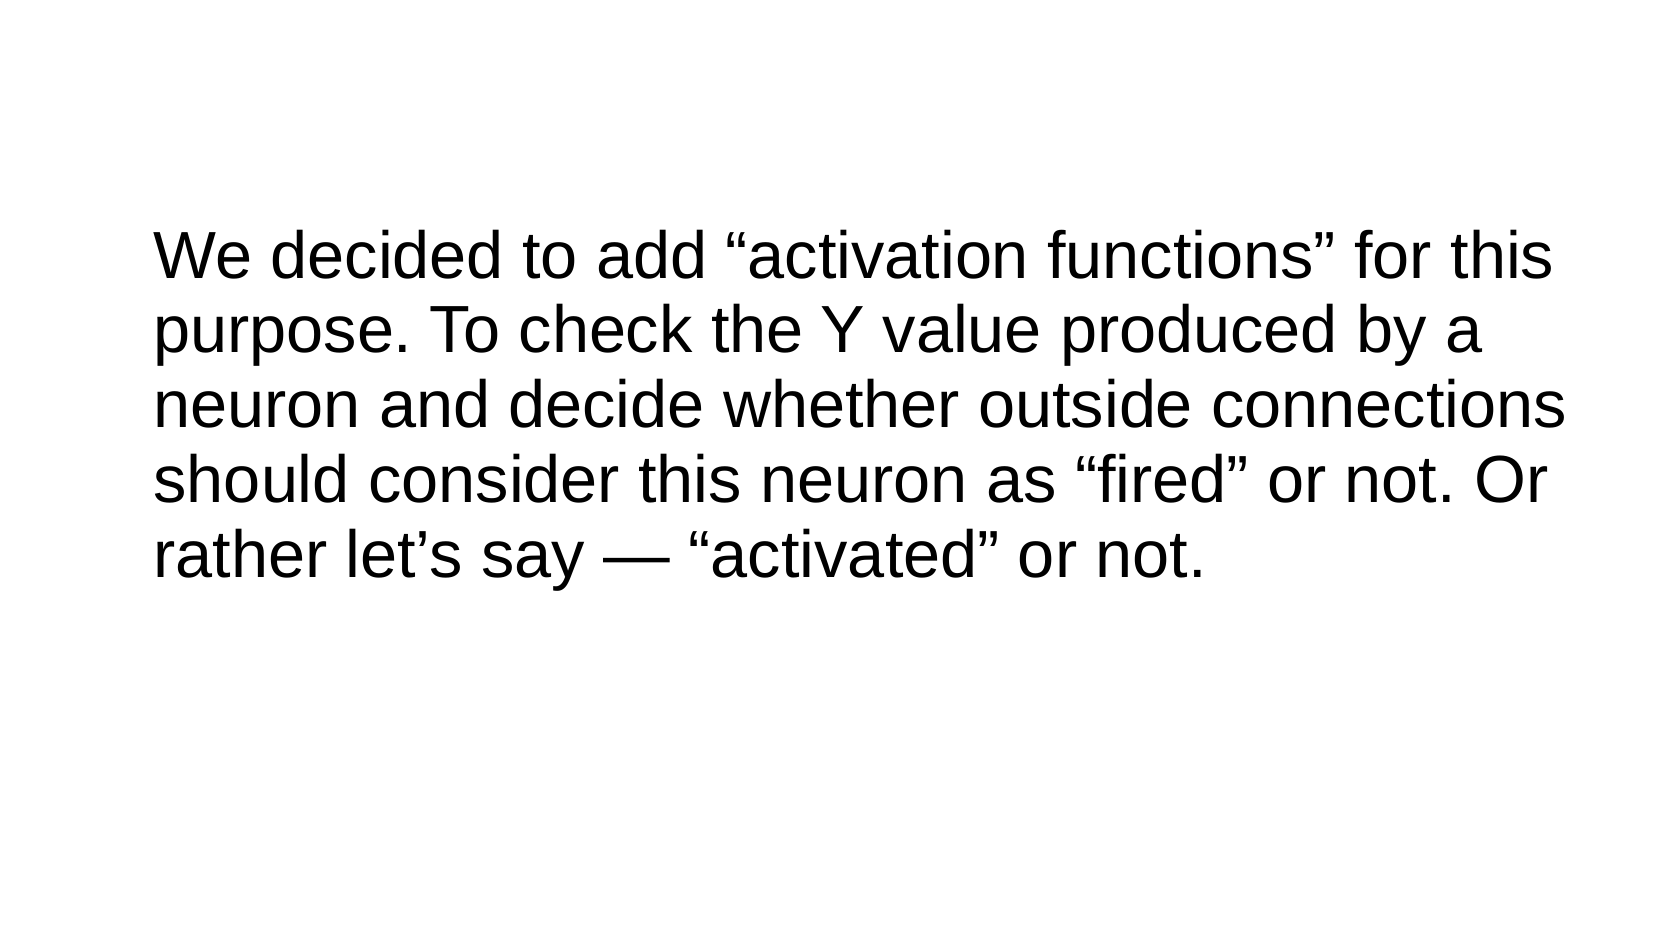

# We decided to add “activation functions” for this purpose. To check the Y value produced by a neuron and decide whether outside connections should consider this neuron as “fired” or not. Or rather let’s say — “activated” or not.